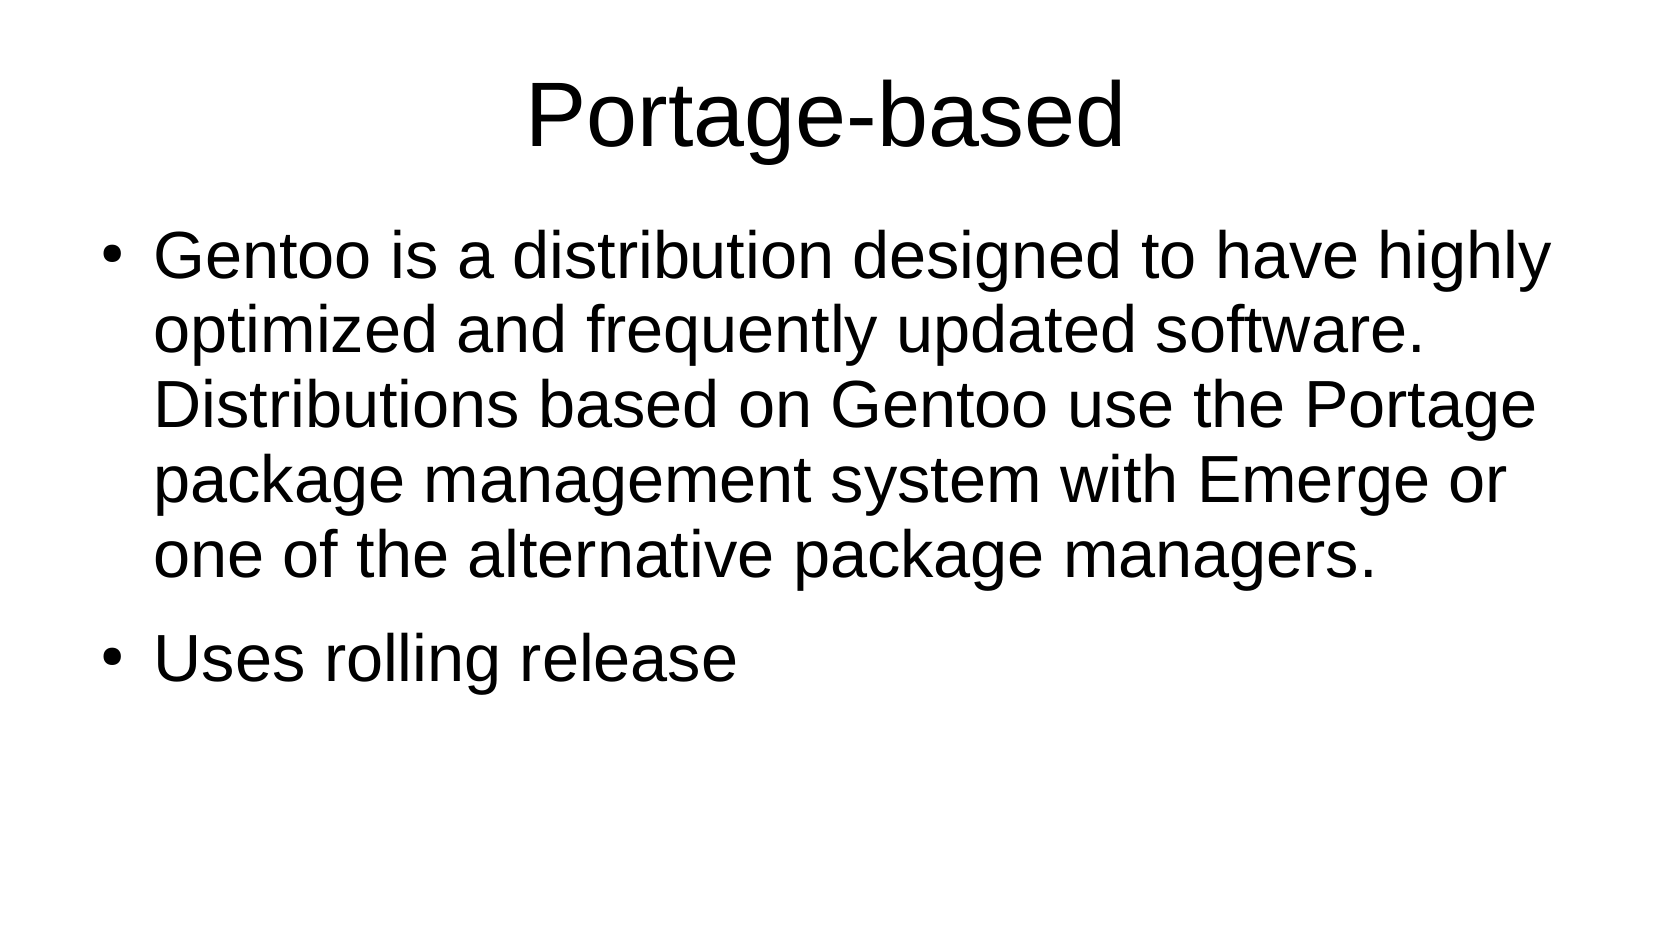

# Portage-based
Gentoo is a distribution designed to have highly optimized and frequently updated software. Distributions based on Gentoo use the Portage package management system with Emerge or one of the alternative package managers.
Uses rolling release